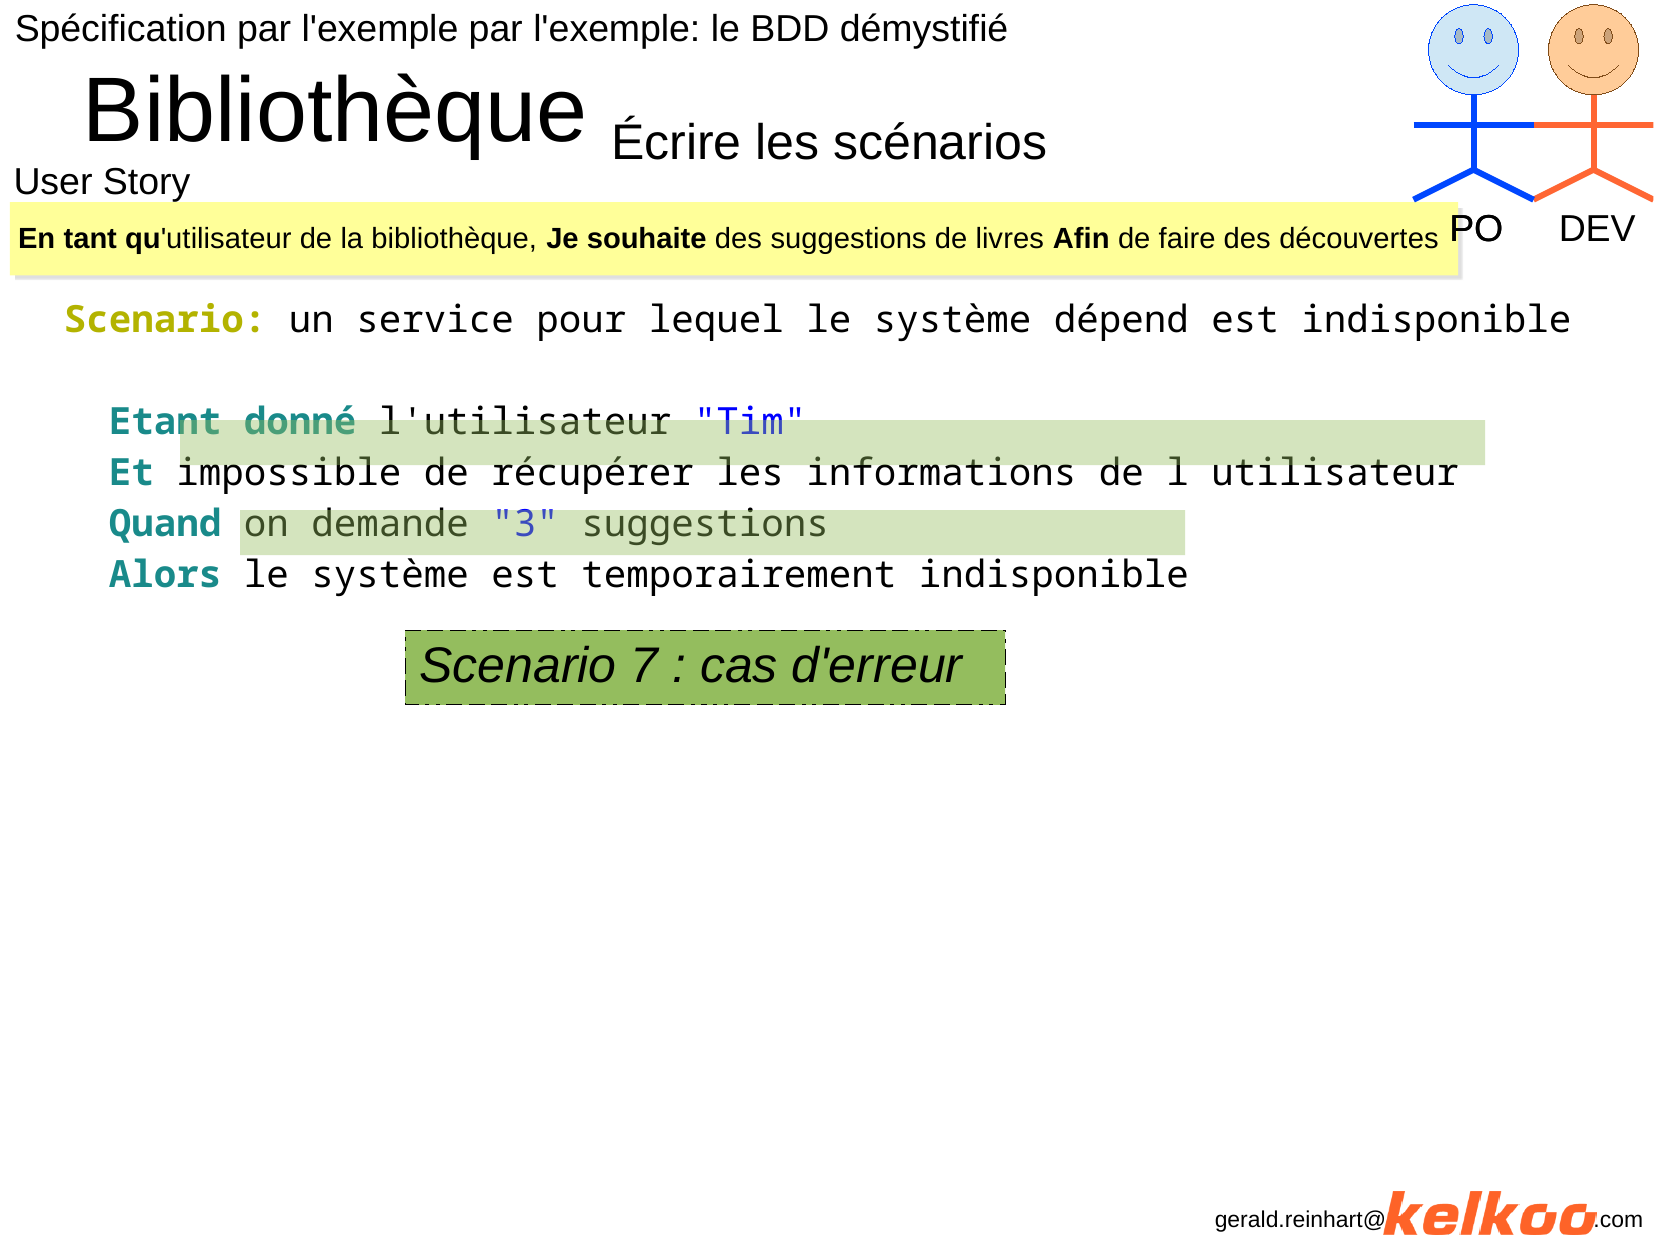

Spécification par l'exemple par l'exemple: le BDD démystifié
Bibliothèque
Écrire les scénarios
 PO
 PO
 DEV
User Story
 En tant qu'utilisateur de la bibliothèque, Je souhaite des suggestions de livres Afin de faire des découvertes
 Scenario: un service pour lequel le système dépend est indisponible
 Etant donné l'utilisateur "Tim"
 Et impossible de récupérer les informations de l utilisateur
 Quand on demande "3" suggestions
 Alors le système est temporairement indisponible
Scenario 7 : cas d'erreur
 gerald.reinhart@ .com